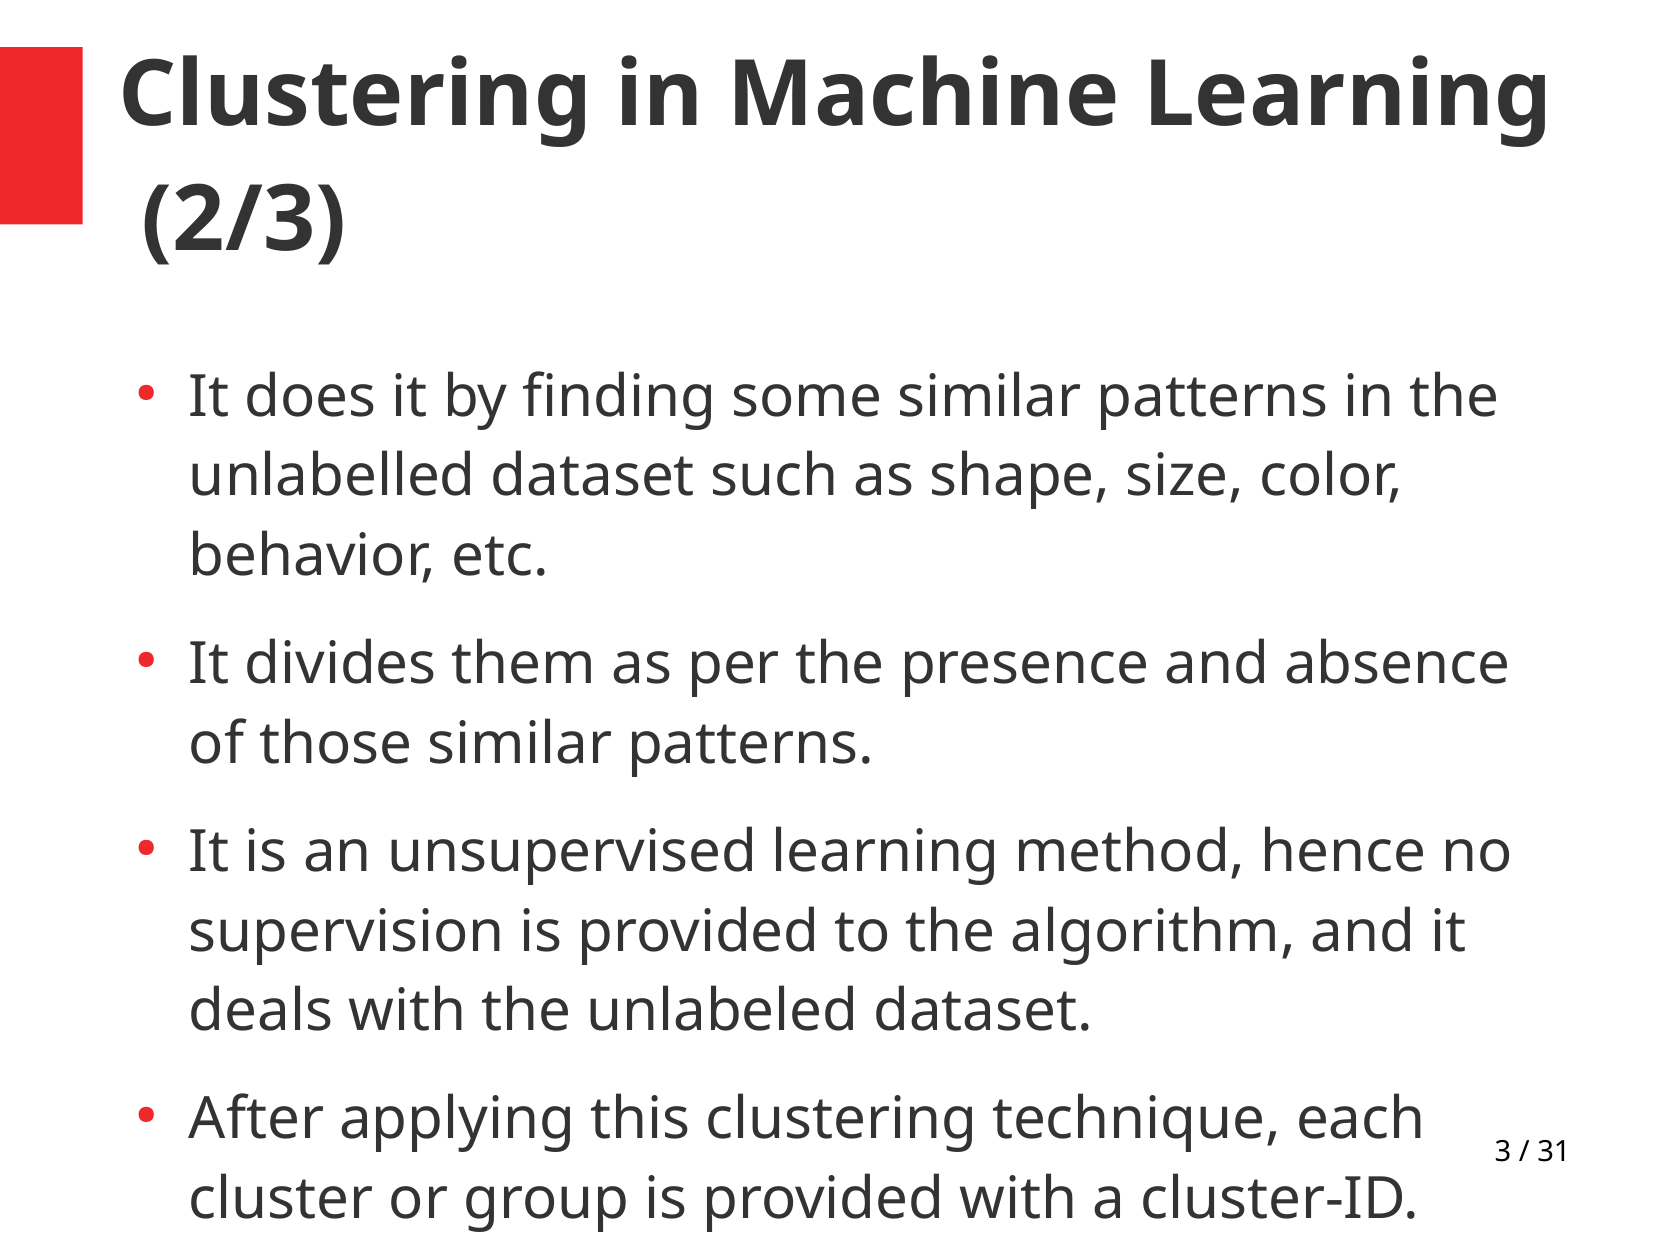

# Clustering in Machine Learning (2/3)
It does it by finding some similar patterns in the unlabelled dataset such as shape, size, color, behavior, etc.
It divides them as per the presence and absence of those similar patterns.
It is an unsupervised learning method, hence no supervision is provided to the algorithm, and it deals with the unlabeled dataset.
After applying this clustering technique, each cluster or group is provided with a cluster-ID.
3